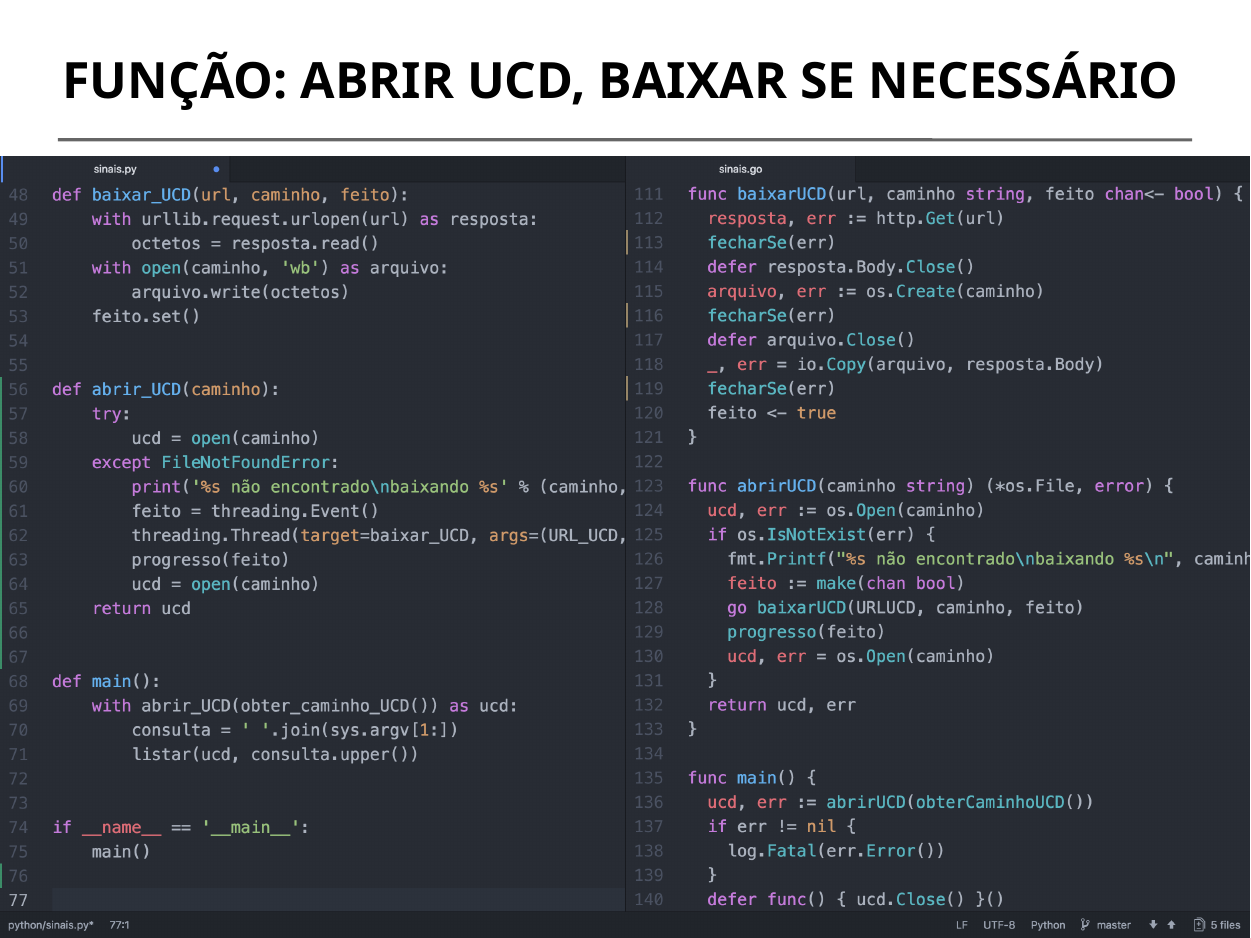

# FUNÇÃO: ABRIR UCD, BAIXAR SE NECESSÁRIO